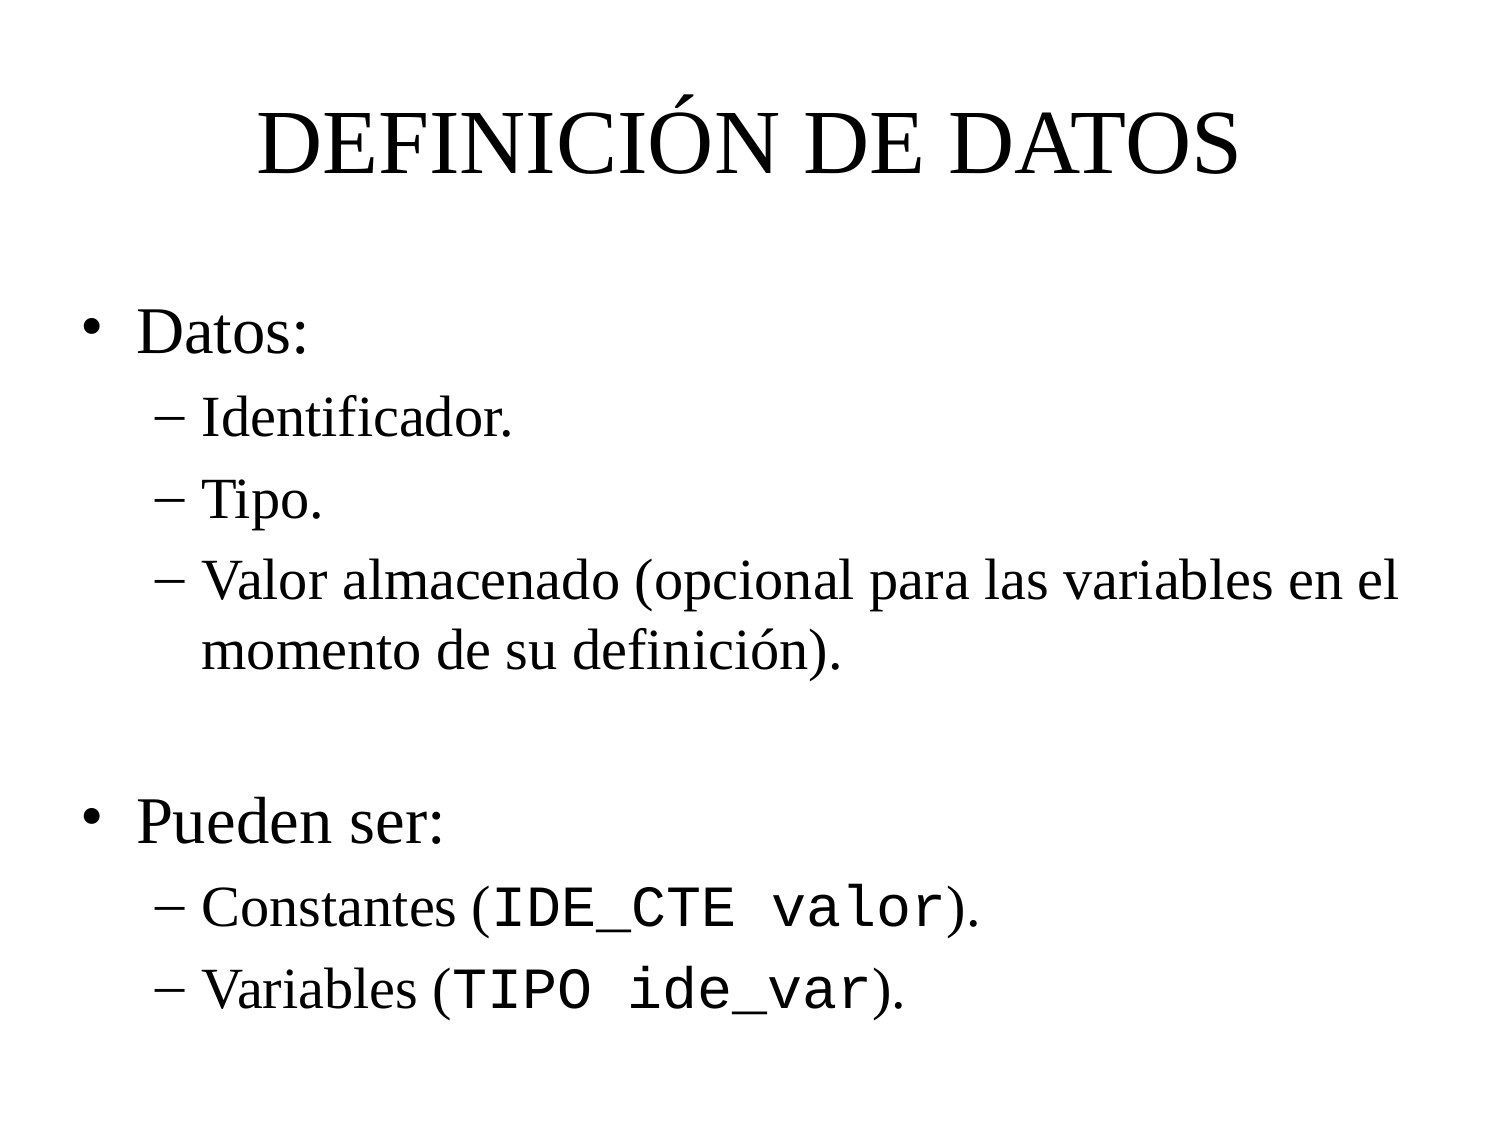

# DEFINICIÓN DE DATOS
Datos:
Identificador.
Tipo.
Valor almacenado (opcional para las variables en el momento de su definición).
Pueden ser:
Constantes (IDE_CTE valor).
Variables (TIPO ide_var).